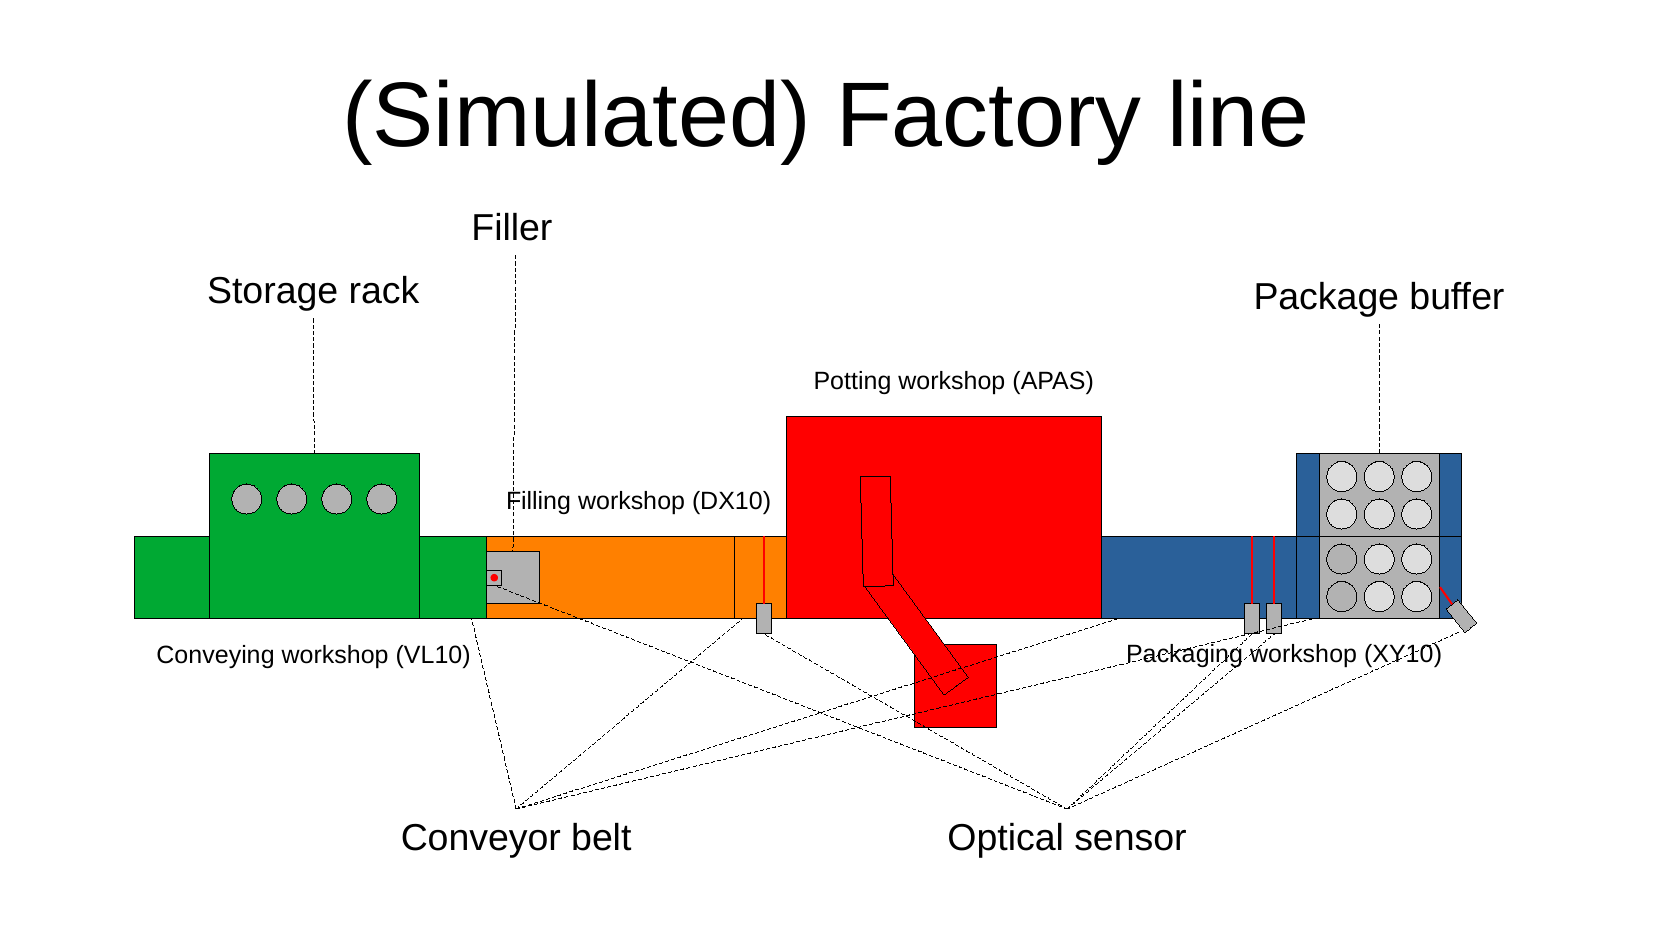

# (Simulated) Factory line
Filler
Storage rack
Package buffer
Potting workshop (APAS)
Filling workshop (DX10)
Packaging workshop (XY10)
Conveying workshop (VL10)
Conveyor belt
Optical sensor